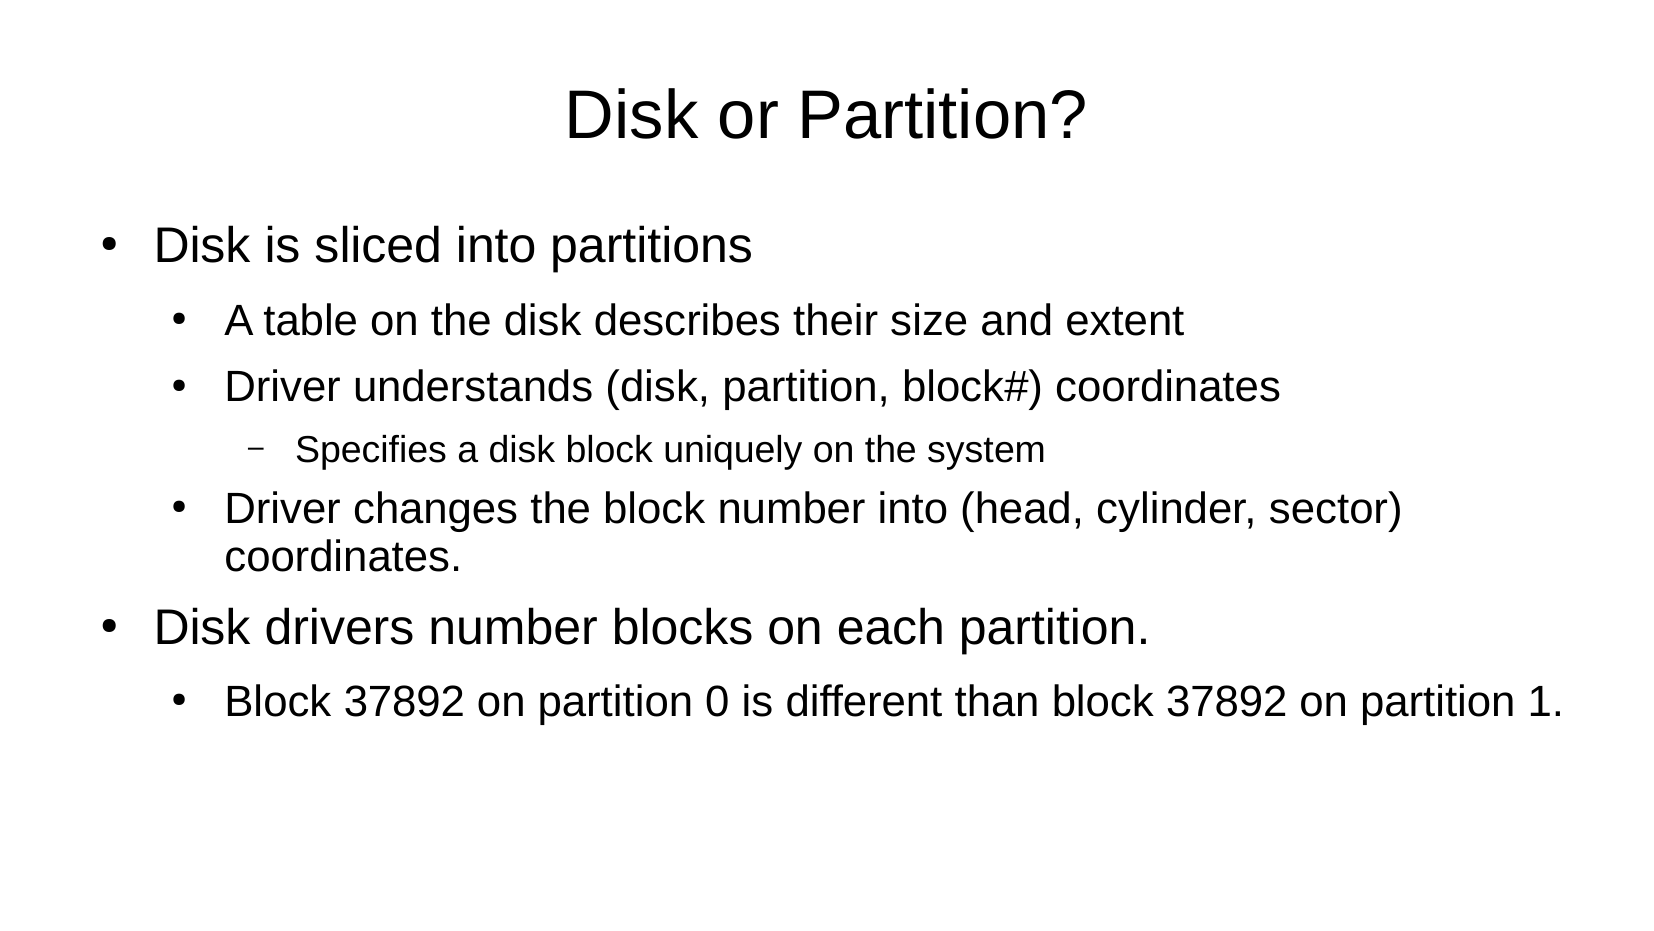

# Disk or Partition?
Disk is sliced into partitions
A table on the disk describes their size and extent
Driver understands (disk, partition, block#) coordinates
Specifies a disk block uniquely on the system
Driver changes the block number into (head, cylinder, sector) coordinates.
Disk drivers number blocks on each partition.
Block 37892 on partition 0 is different than block 37892 on partition 1.